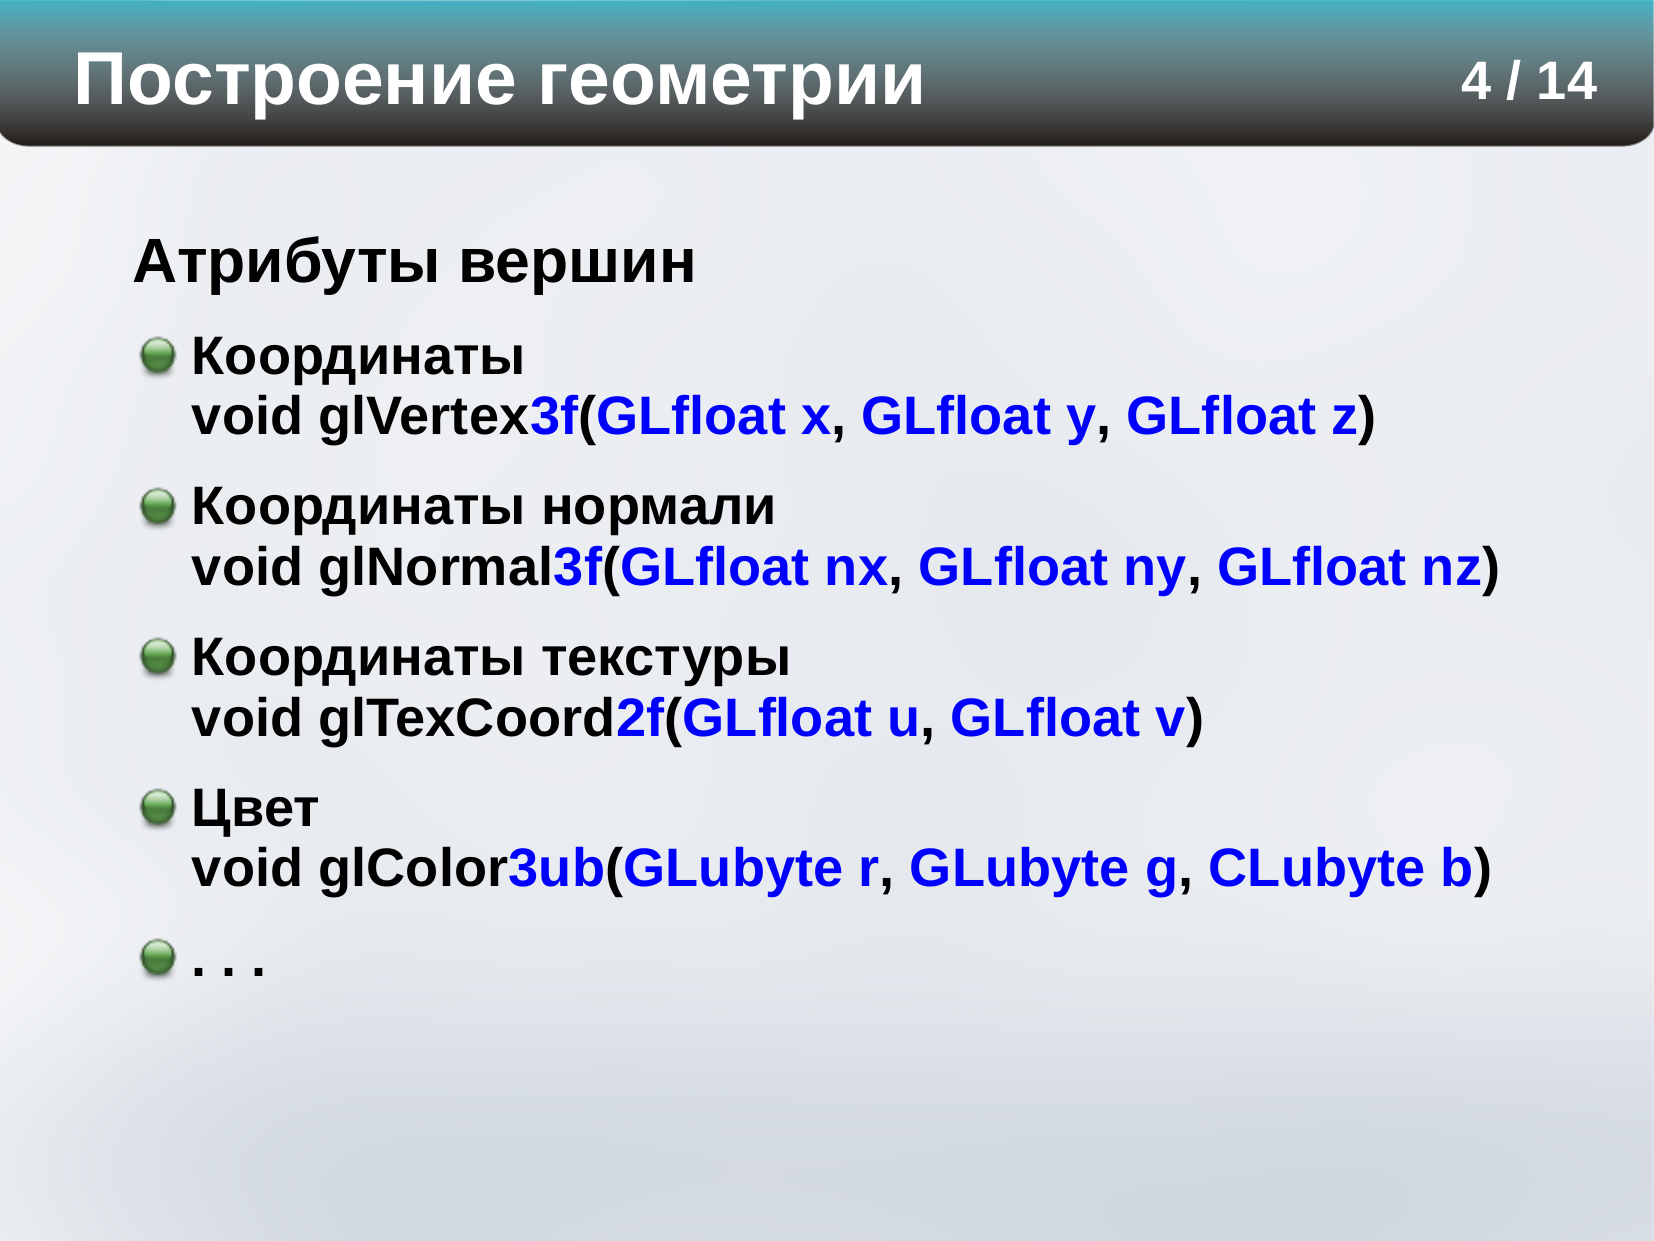

Построение геометрии
Атрибуты вершин
Координаты
void glVertex3f(GLfloat x, GLfloat y, GLfloat z)
Координаты нормали
void glNormal3f(GLfloat nx, GLfloat ny, GLfloat nz)
Координаты текстуры
void glTexCoord2f(GLfloat u, GLfloat v)
Цвет
void glColor3ub(GLubyte r, GLubyte g, CLubyte b)
. . .